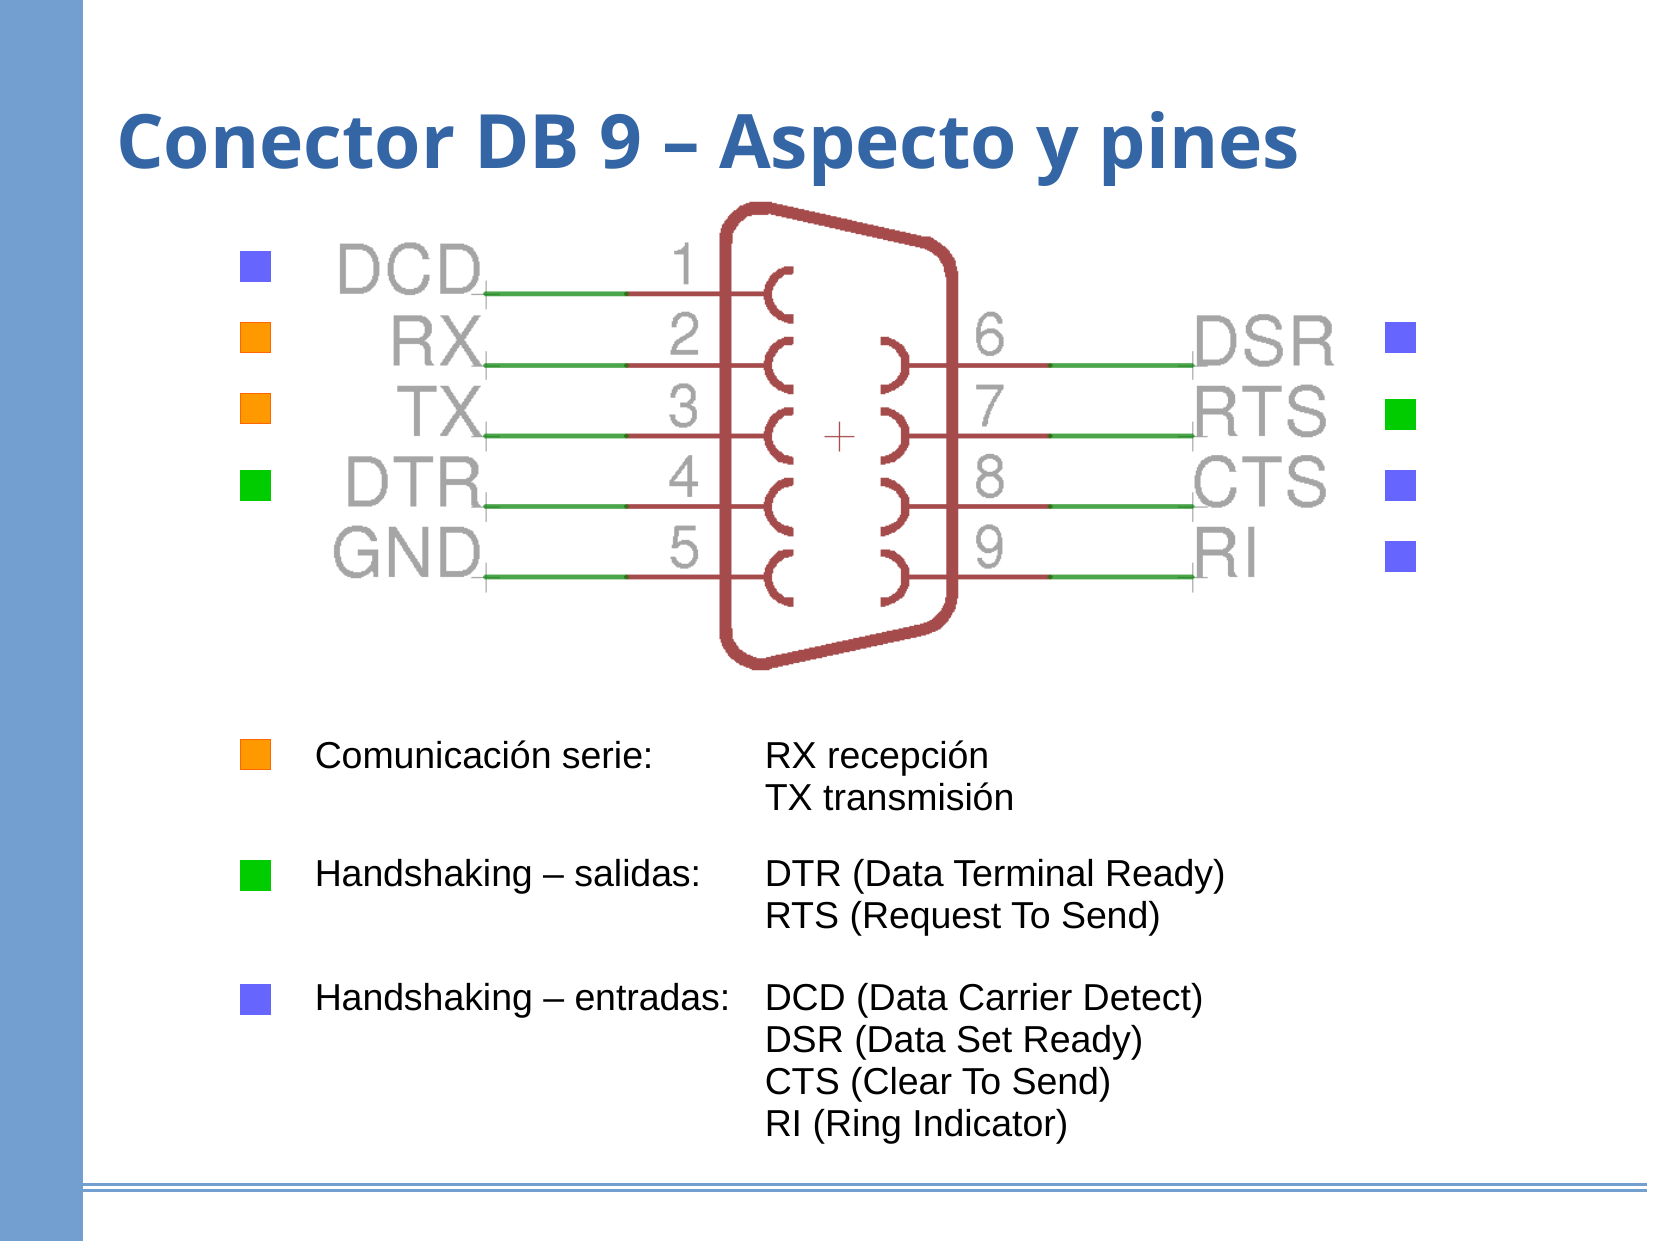

Conector DB 9 – Aspecto y pines
Comunicación serie: 		RX recepción
						TX transmisión
Handshaking – salidas: 	DTR (Data Terminal Ready)
						RTS (Request To Send)
Handshaking – entradas:	DCD (Data Carrier Detect)
						DSR (Data Set Ready)
						CTS (Clear To Send)
						RI (Ring Indicator)